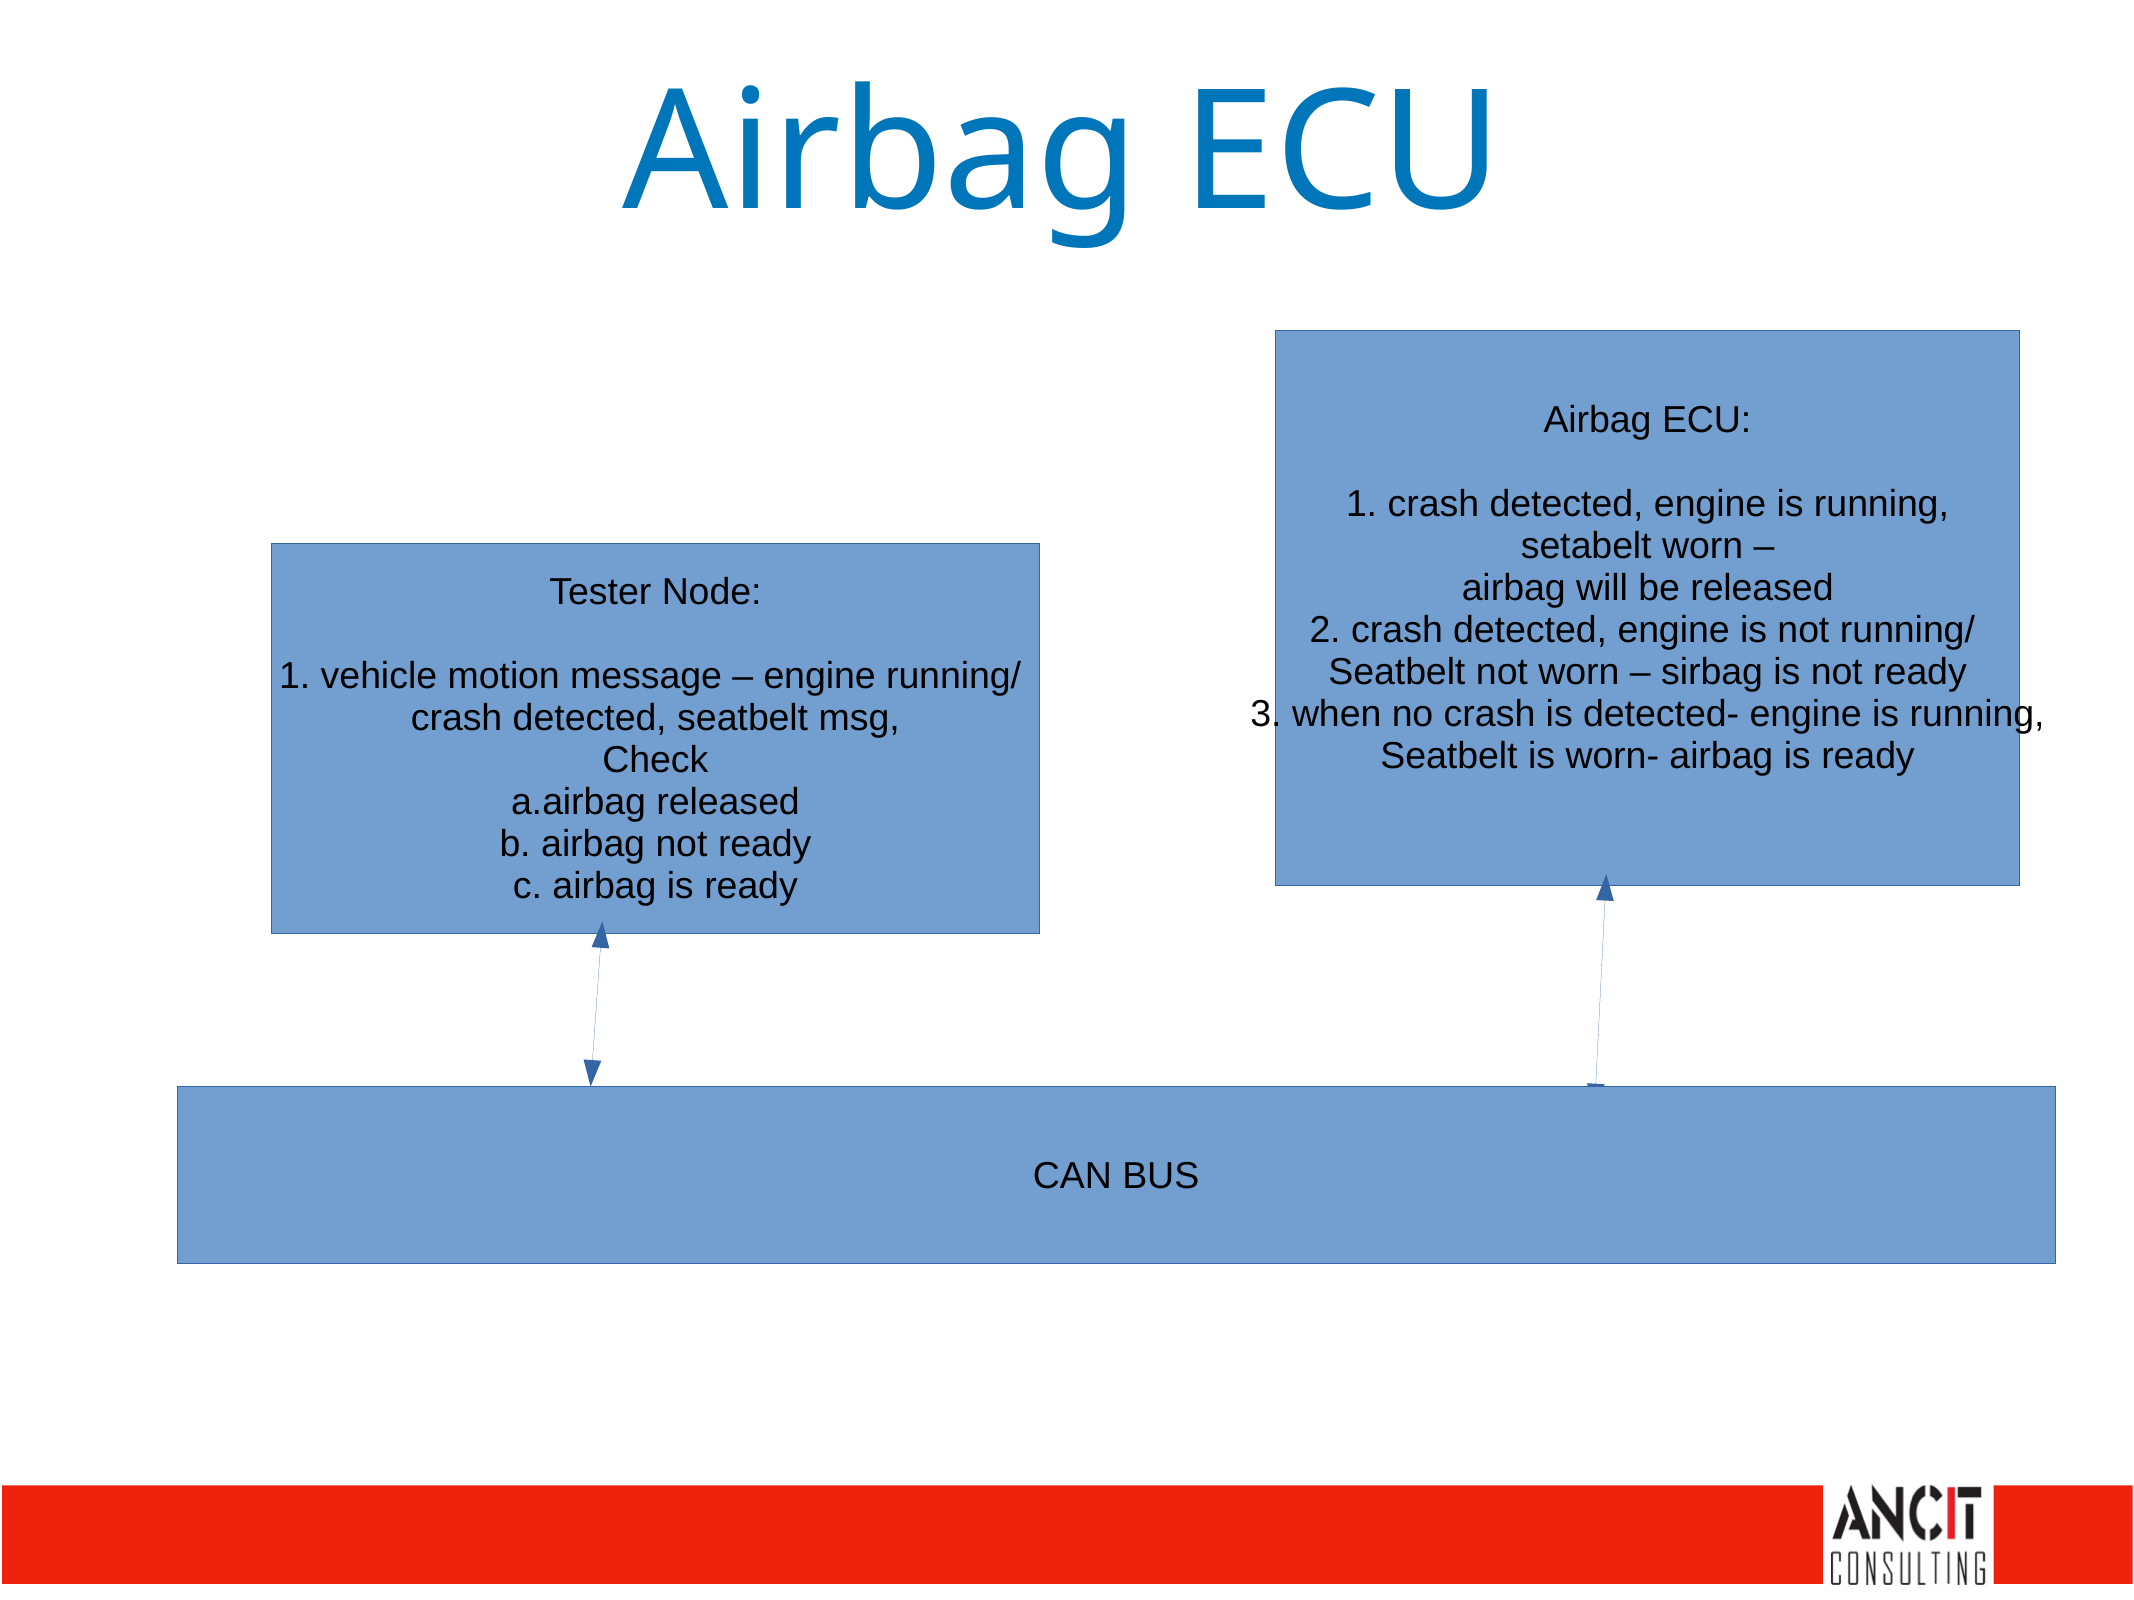

# Airbag ECU
Airbag ECU:
1. crash detected, engine is running,
 setabelt worn –
airbag will be released
2. crash detected, engine is not running/
Seatbelt not worn – sirbag is not ready
3. when no crash is detected- engine is running,
Seatbelt is worn- airbag is ready
Tester Node:
1. vehicle motion message – engine running/
crash detected, seatbelt msg,
Check
a.airbag released
b. airbag not ready
c. airbag is ready
CAN BUS